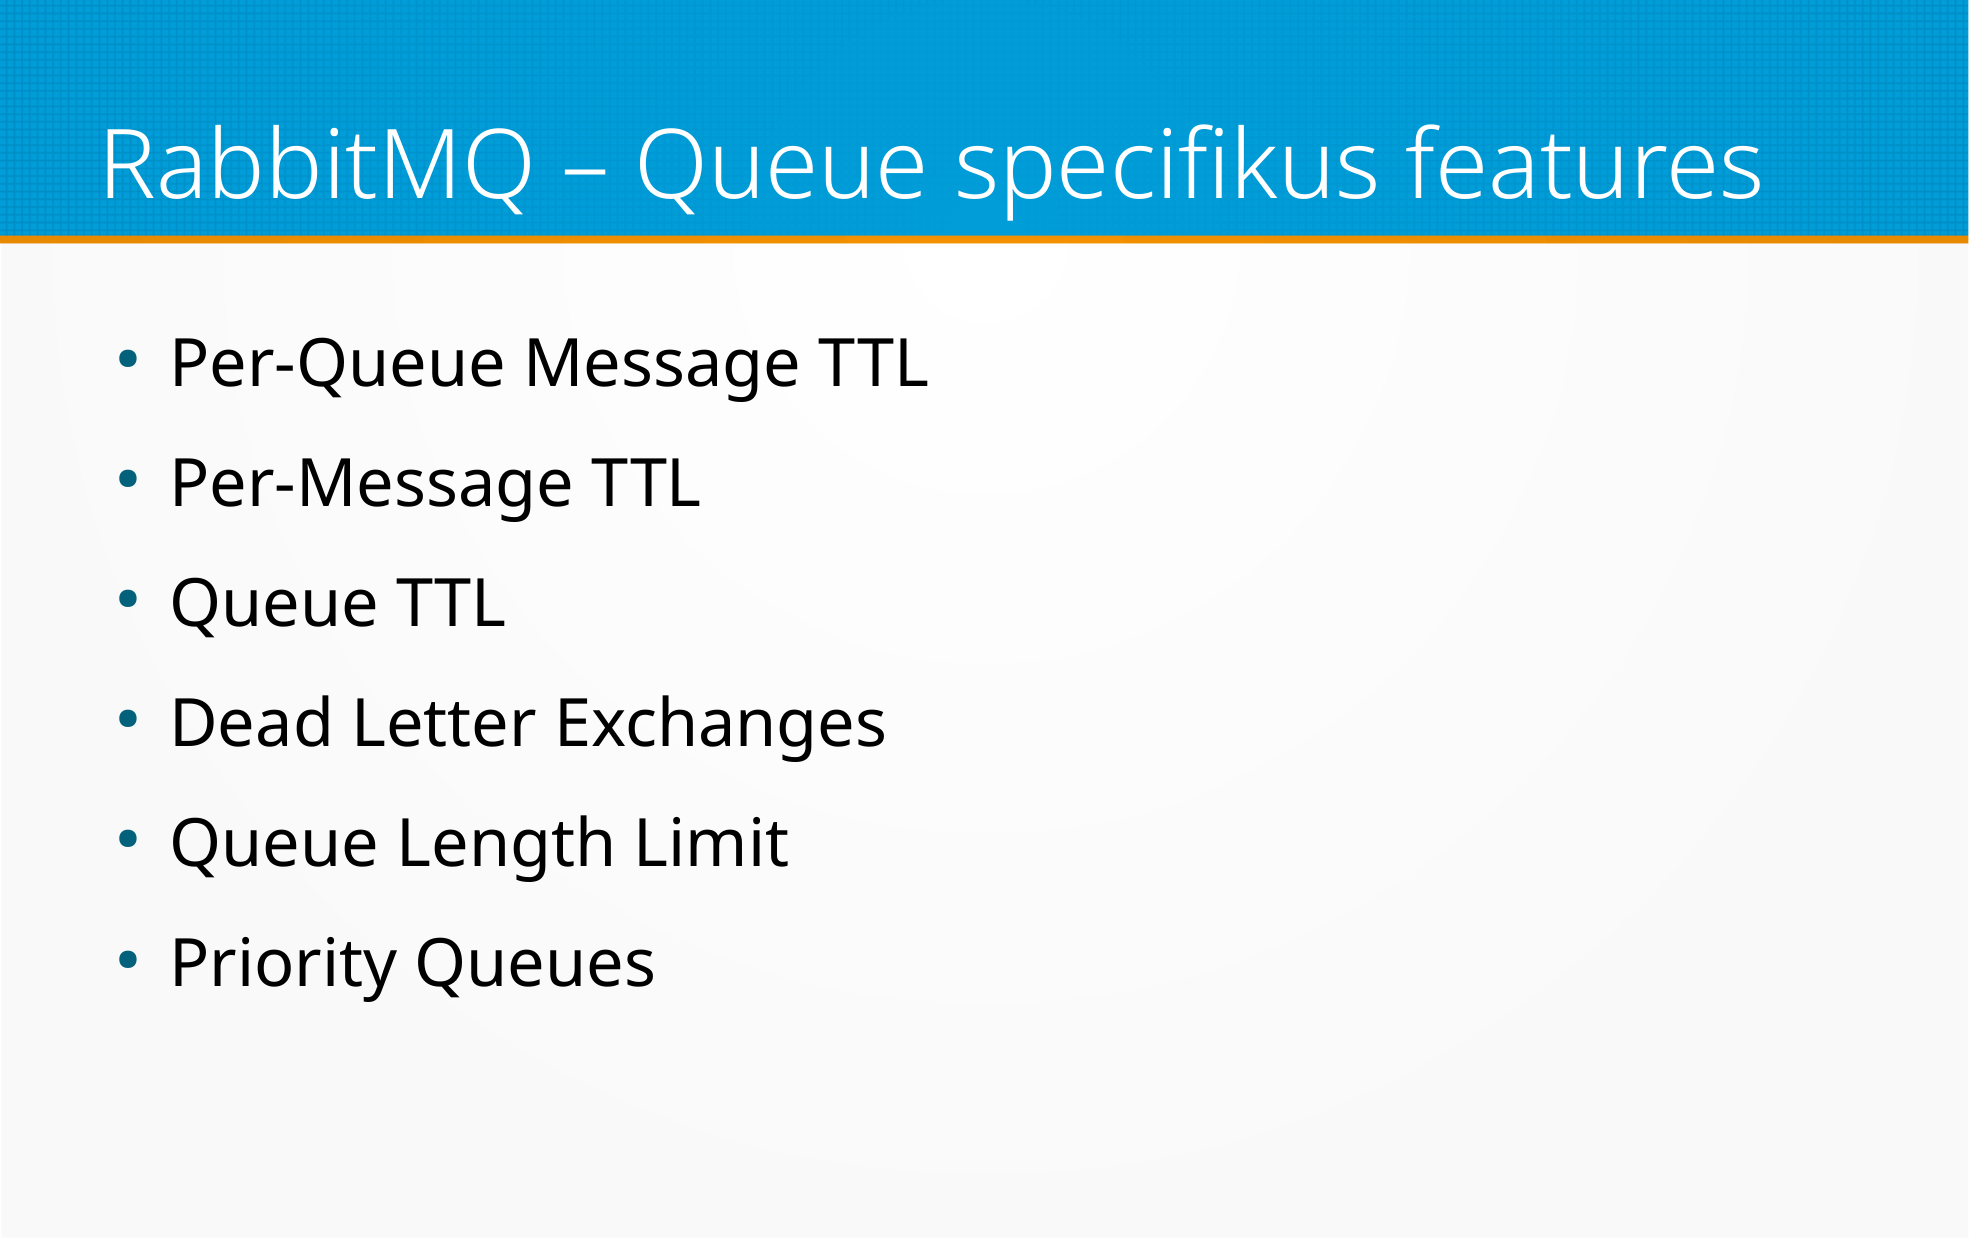

# RabbitMQ – Queue specifikus features
Per-Queue Message TTL
Per-Message TTL
Queue TTL
Dead Letter Exchanges
Queue Length Limit
Priority Queues